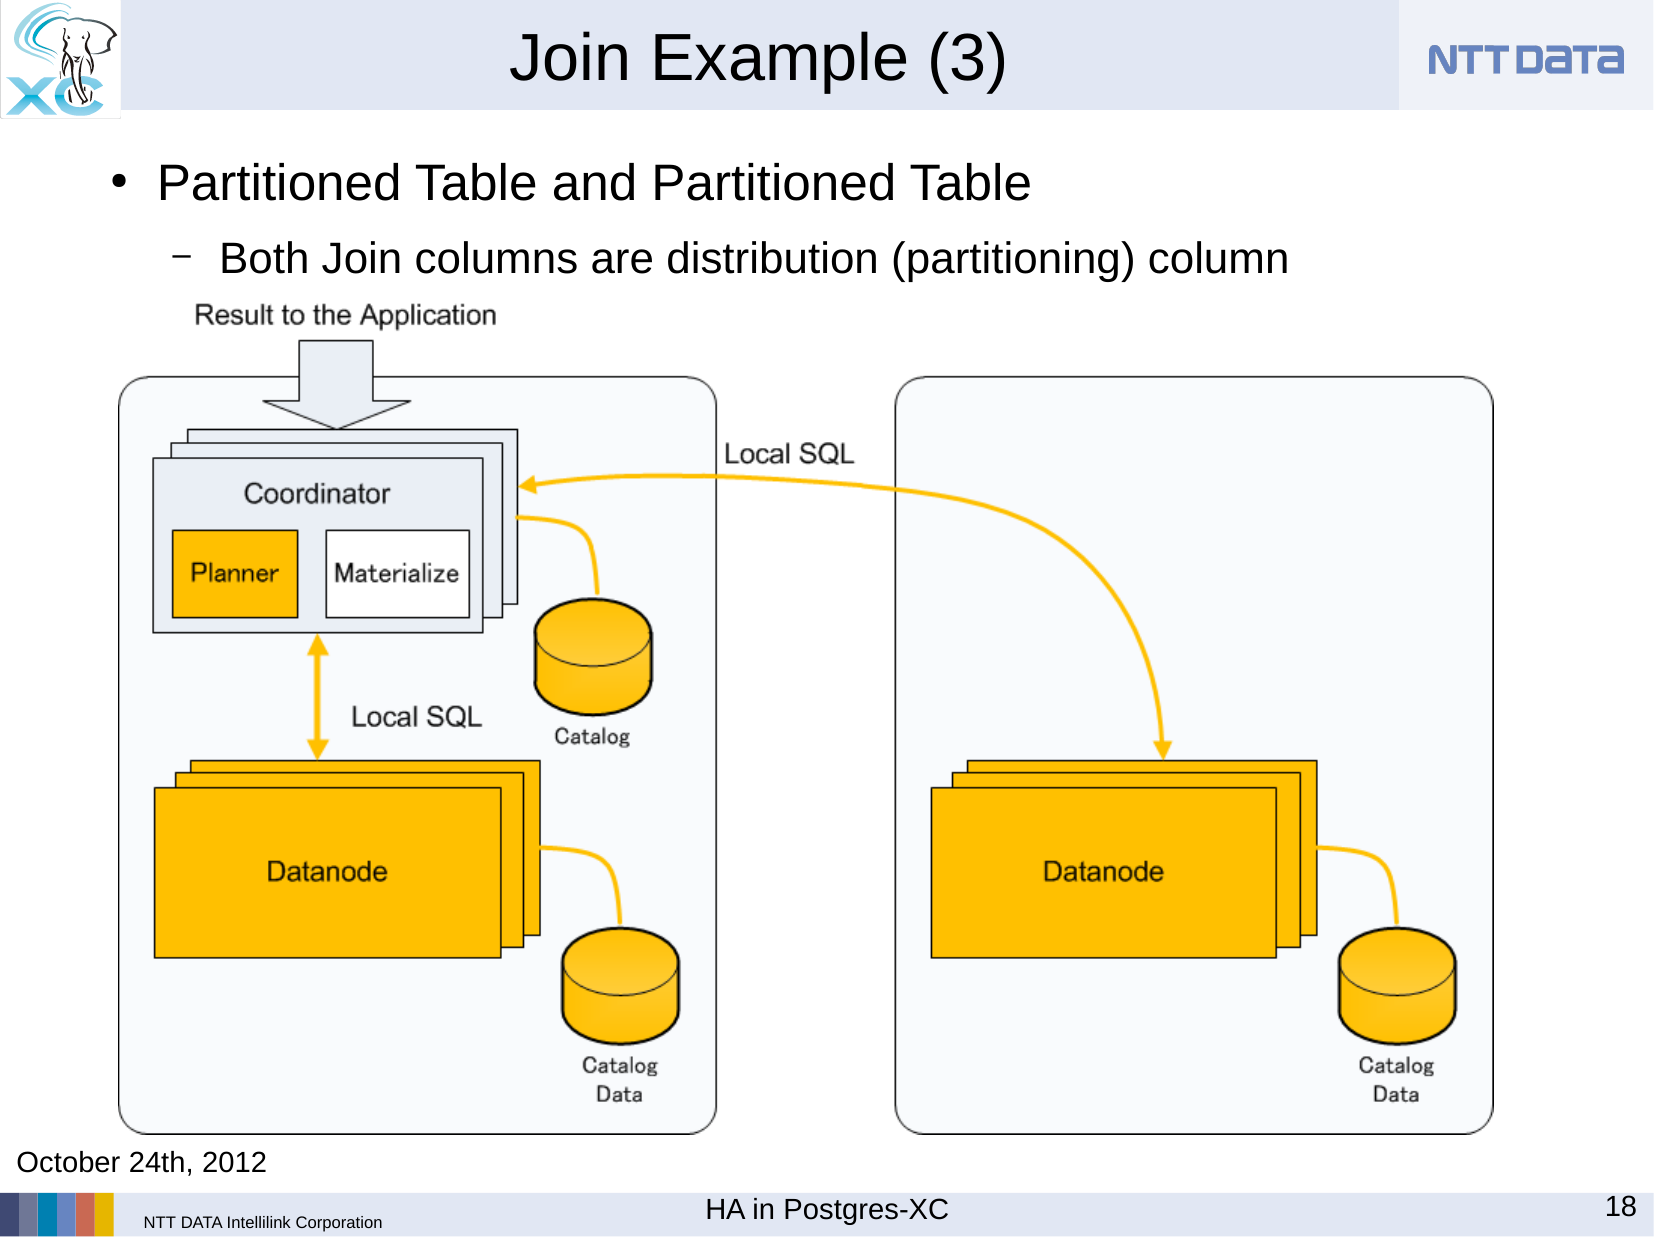

# Join Example (3)
Partitioned Table and Partitioned Table
Both Join columns are distribution (partitioning) column
October 24th, 2012
18
HA in Postgres-XC